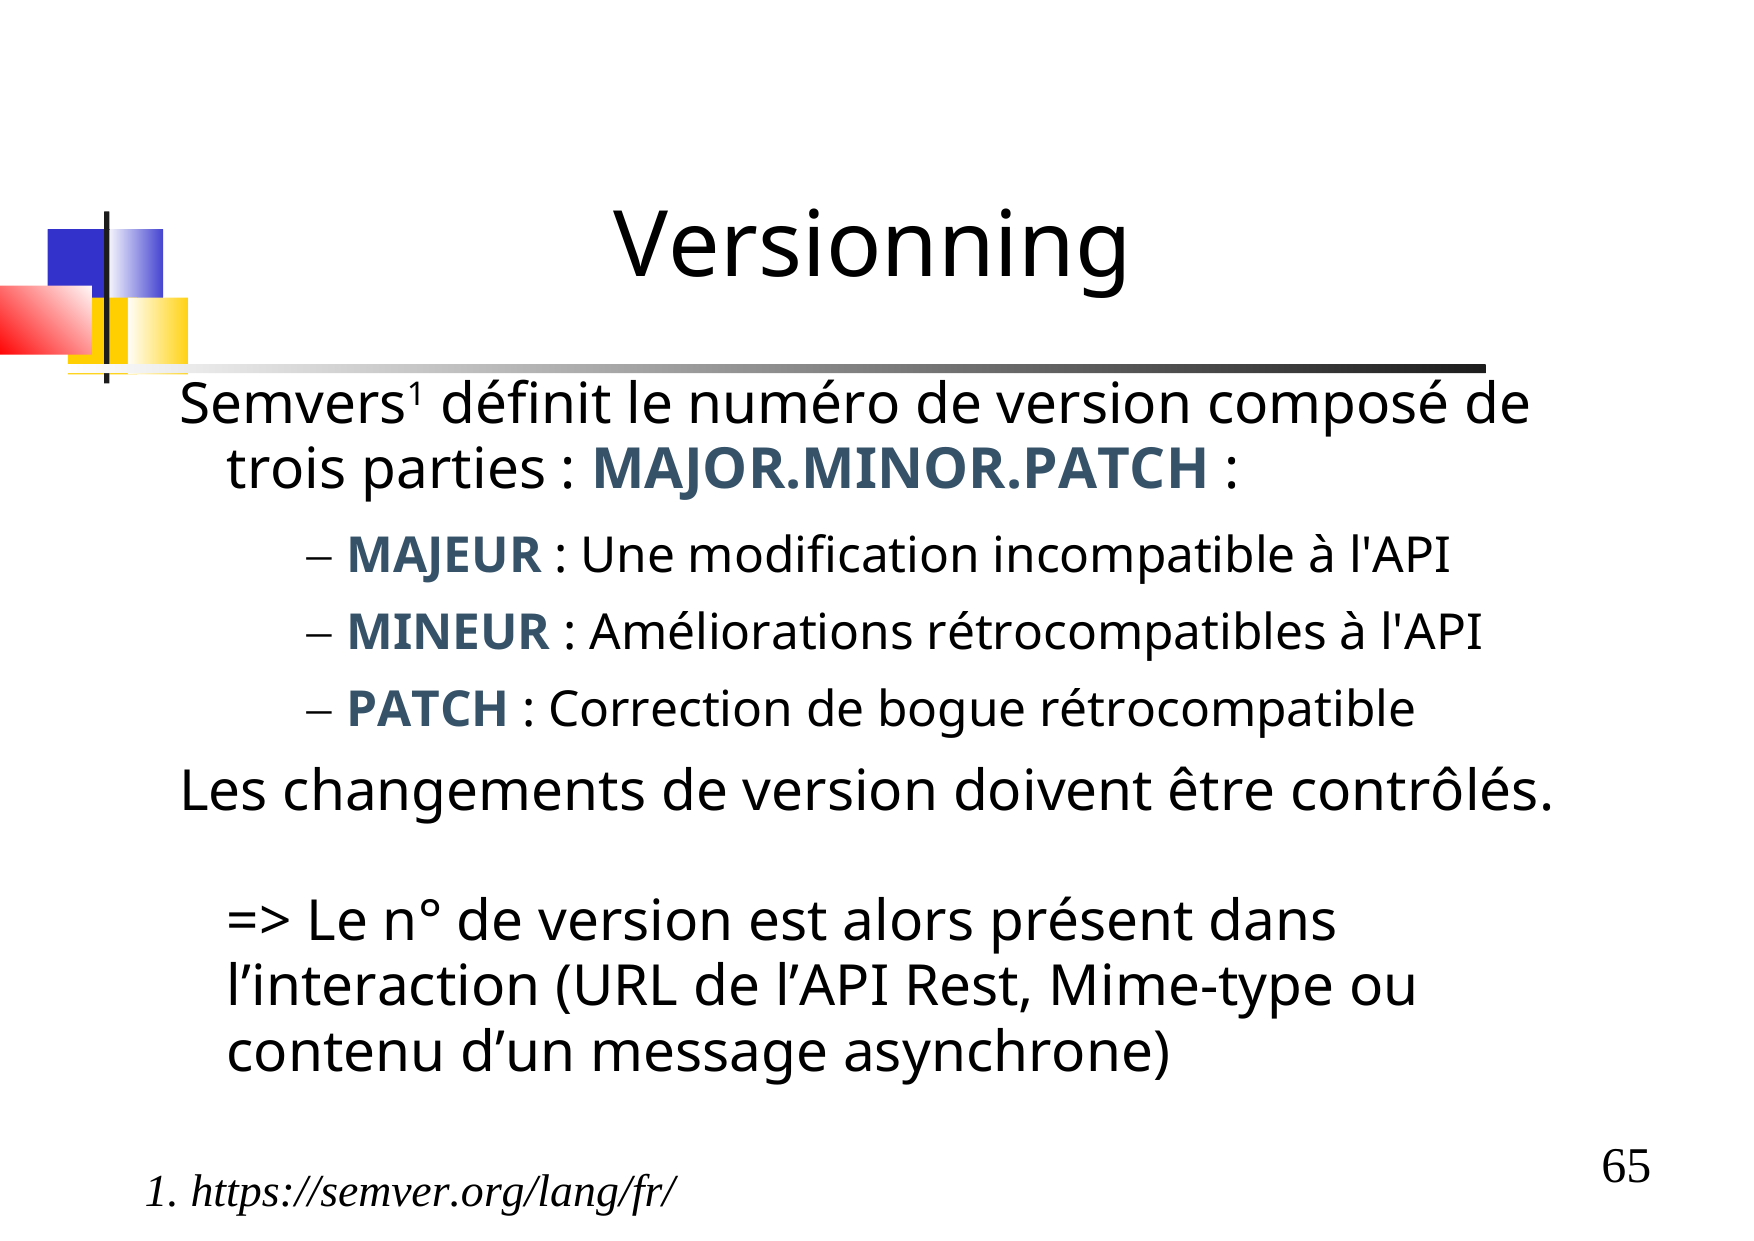

# Versionning
Semvers1 définit le numéro de version composé de trois parties : MAJOR.MINOR.PATCH :
MAJEUR : Une modification incompatible à l'API
MINEUR : Améliorations rétrocompatibles à l'API
PATCH : Correction de bogue rétrocompatible
Les changements de version doivent être contrôlés.
=> Le n° de version est alors présent dans l’interaction (URL de l’API Rest, Mime-type ou contenu d’un message asynchrone)
1. https://semver.org/lang/fr/